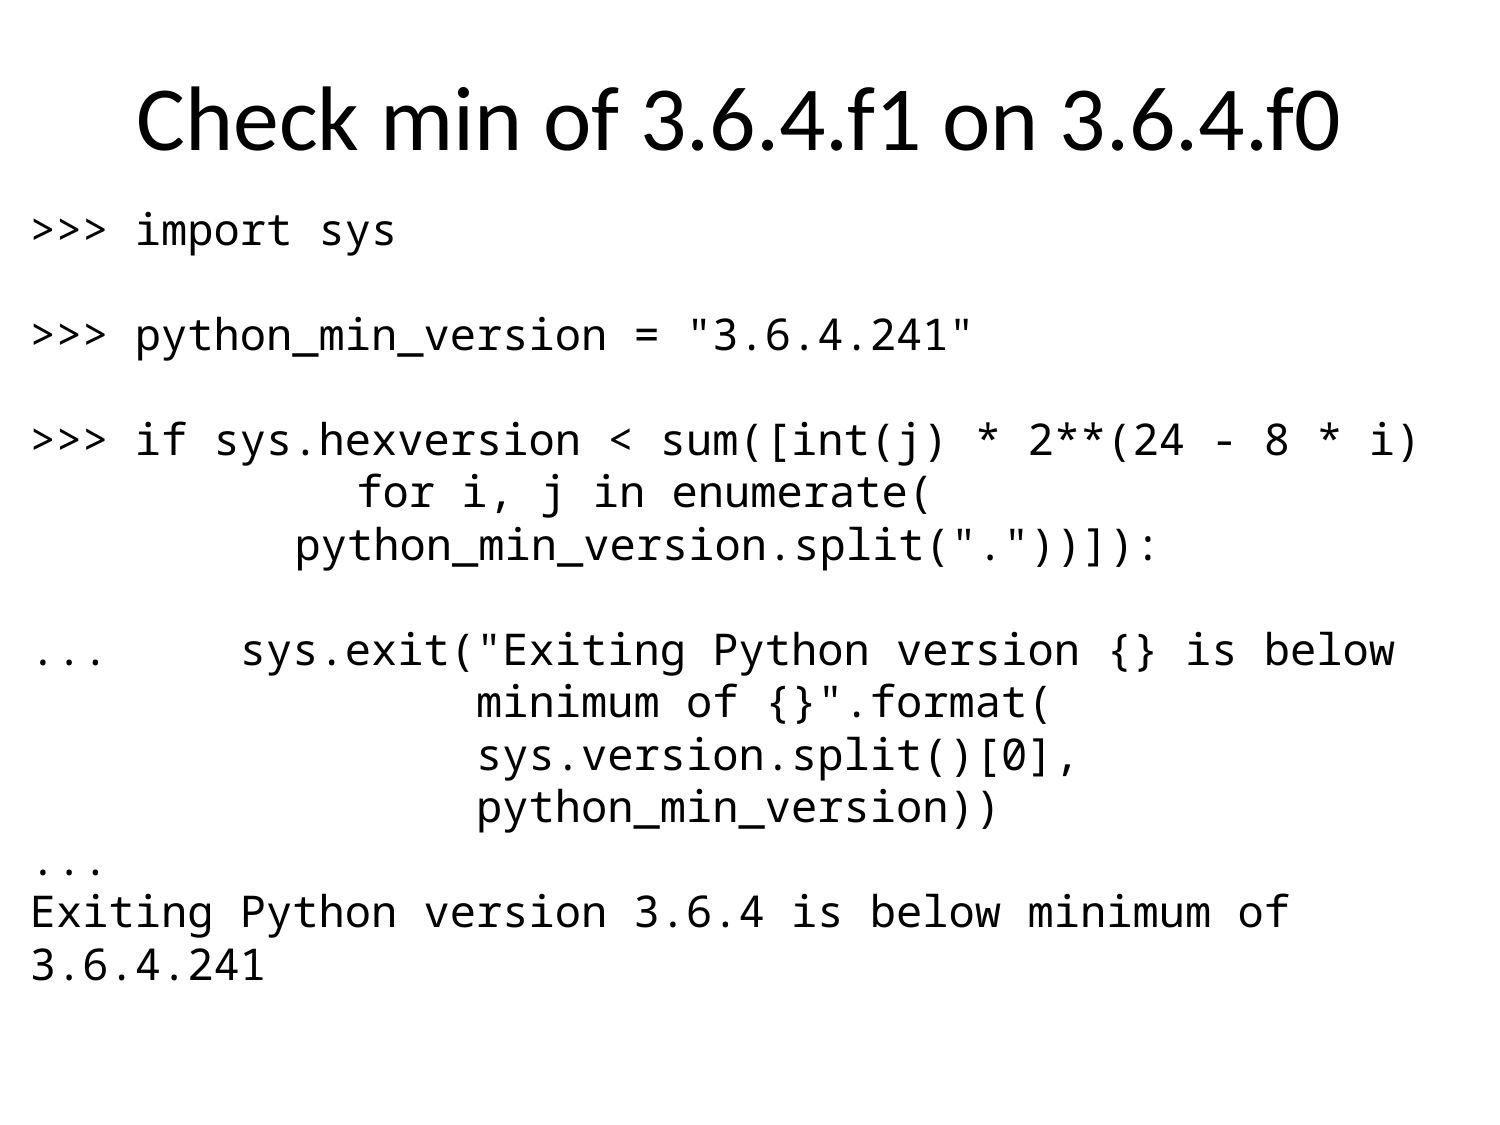

Check min of 3.6.4.f1 on 3.6.4.f0
>>> import sys
>>> python_min_version = "3.6.4.241"
>>> if sys.hexversion < sum([int(j) * 2**(24 - 8 * i)
 		 for i, j in enumerate(
			 python_min_version.split("."))]):
... sys.exit("Exiting Python version {} is below
 minimum of {}".format(
 sys.version.split()[0],
 python_min_version))
...
Exiting Python version 3.6.4 is below minimum of
3.6.4.241